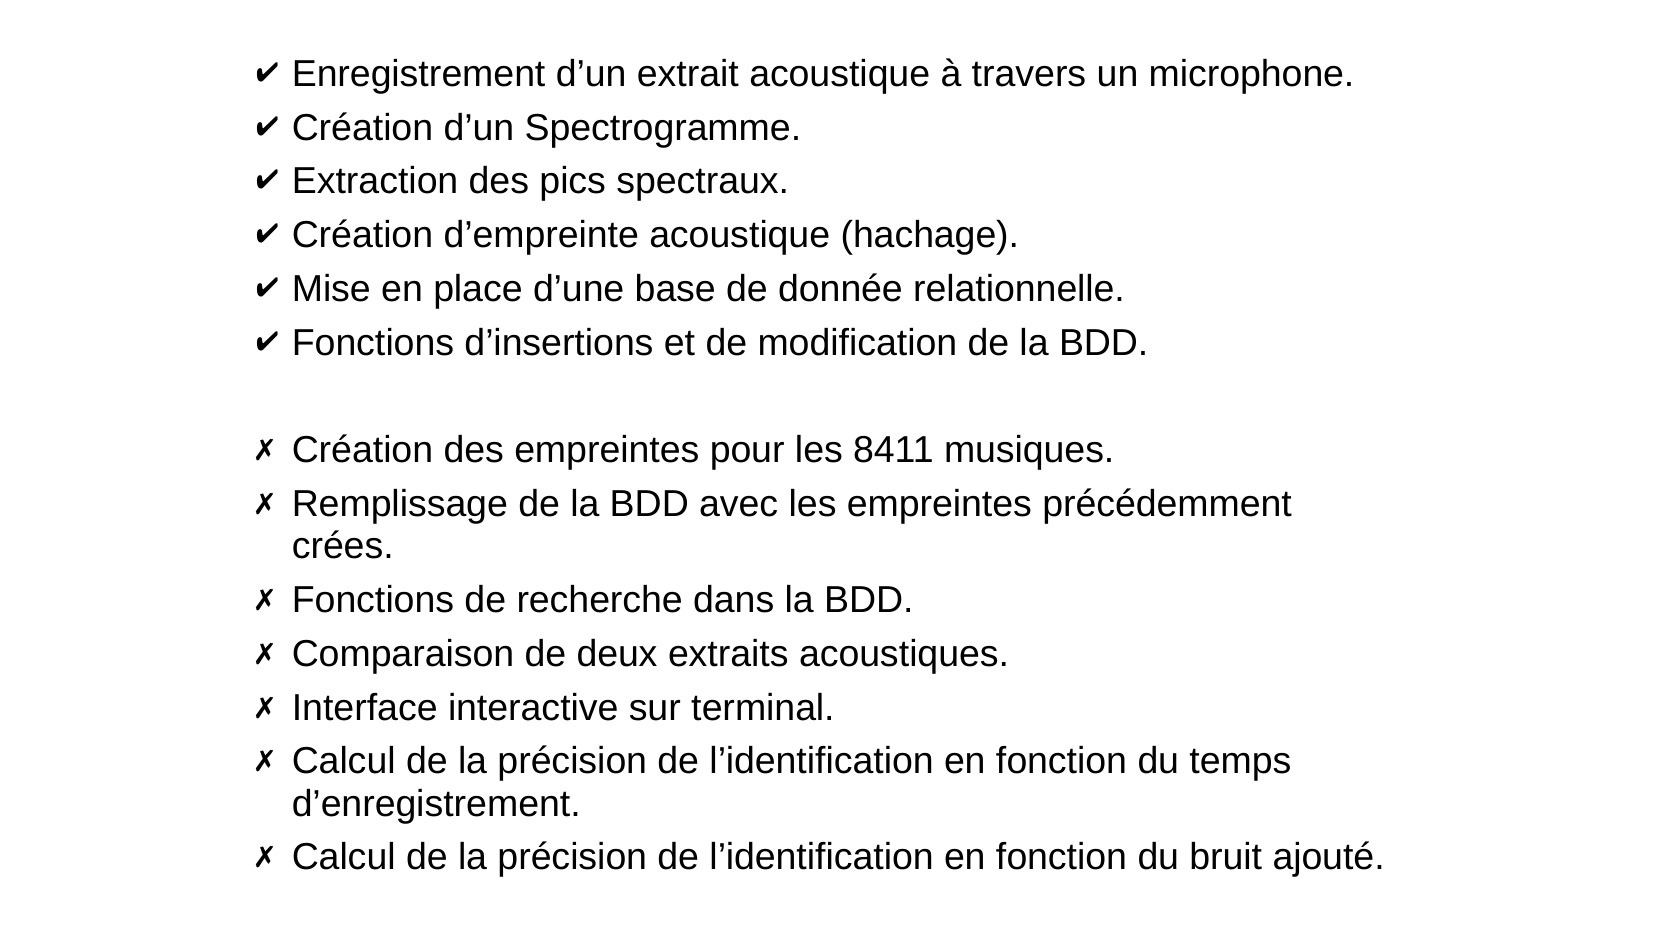

Enregistrement d’un extrait acoustique à travers un microphone.
Création d’un Spectrogramme.
Extraction des pics spectraux.
Création d’empreinte acoustique (hachage).
Mise en place d’une base de donnée relationnelle.
Fonctions d’insertions et de modification de la BDD.
Création des empreintes pour les 8411 musiques.
Remplissage de la BDD avec les empreintes précédemment crées.
Fonctions de recherche dans la BDD.
Comparaison de deux extraits acoustiques.
Interface interactive sur terminal.
Calcul de la précision de l’identification en fonction du temps d’enregistrement.
Calcul de la précision de l’identification en fonction du bruit ajouté.